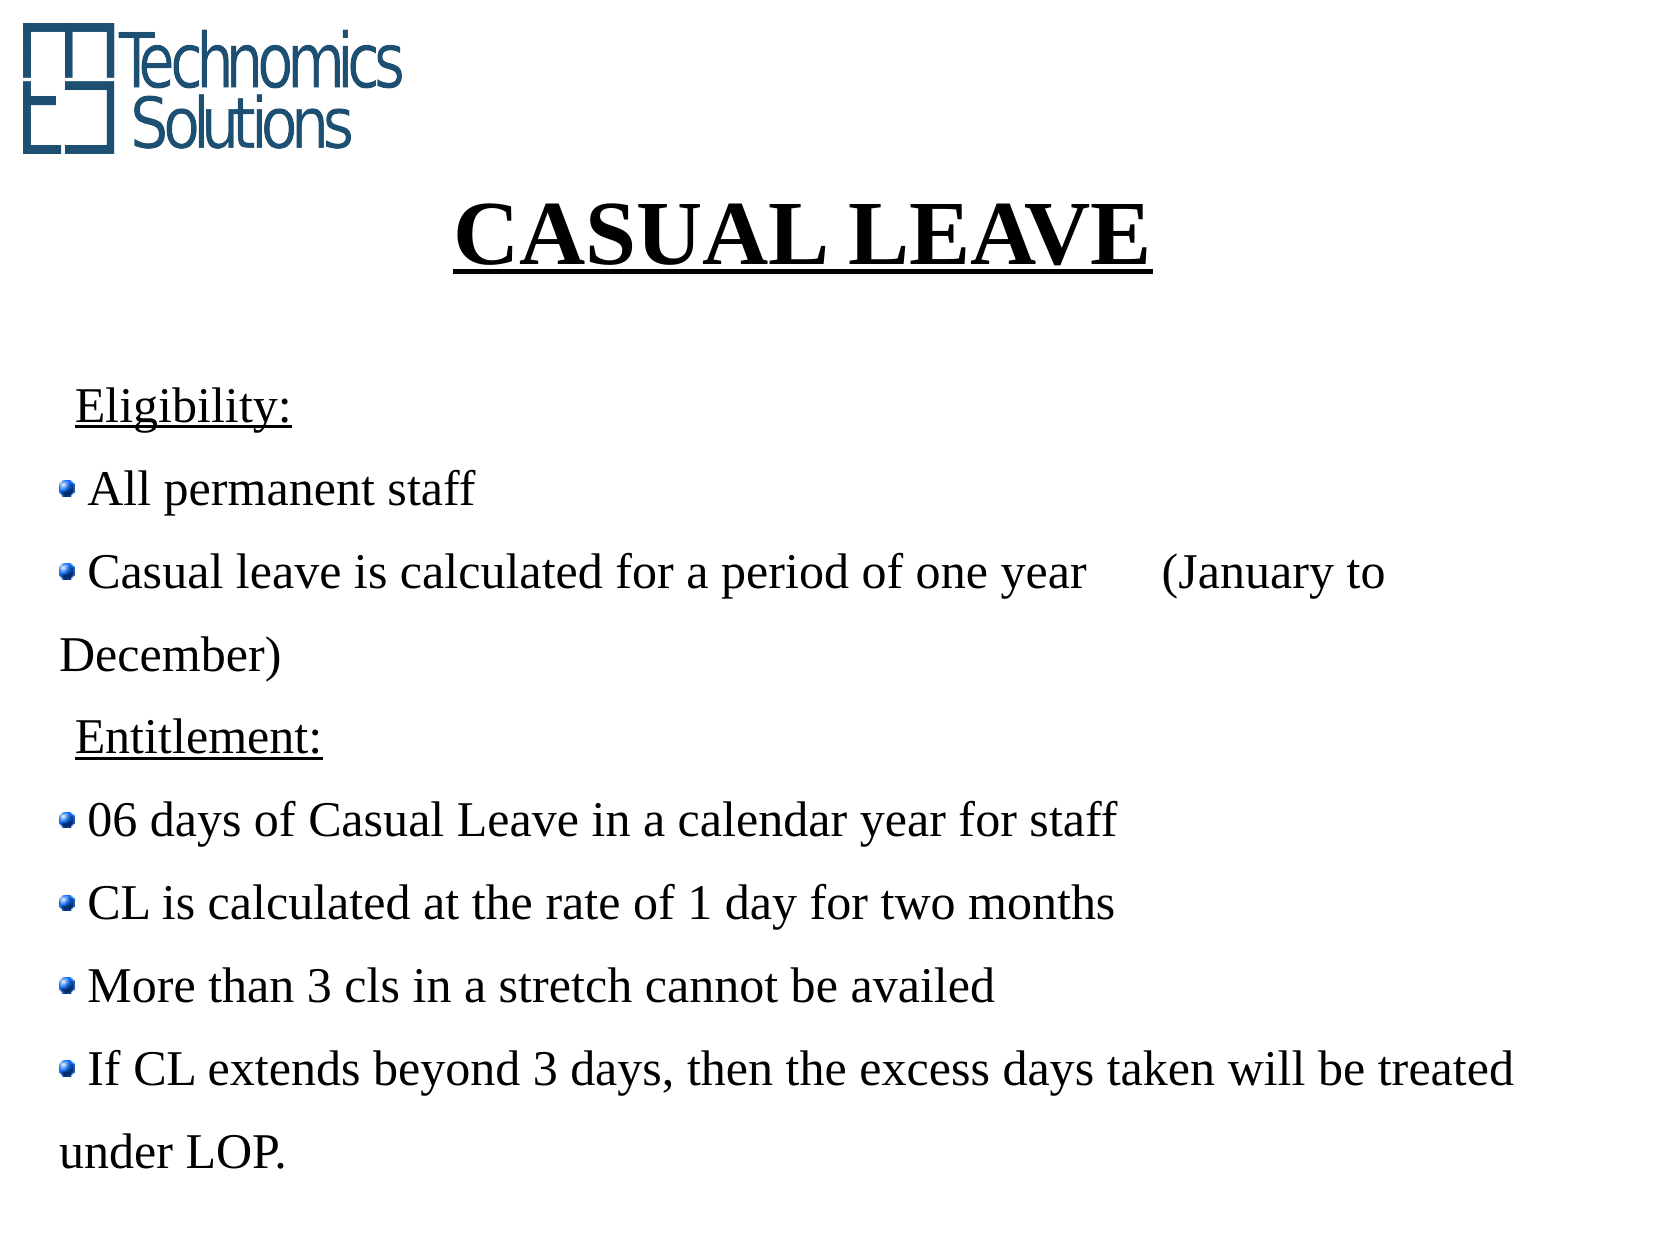

# CASUAL LEAVE
Eligibility:
 All permanent staff
 Casual leave is calculated for a period of one year (January to December)
Entitlement:
 06 days of Casual Leave in a calendar year for staff
 CL is calculated at the rate of 1 day for two months
 More than 3 cls in a stretch cannot be availed
 If CL extends beyond 3 days, then the excess days taken will be treated under LOP.